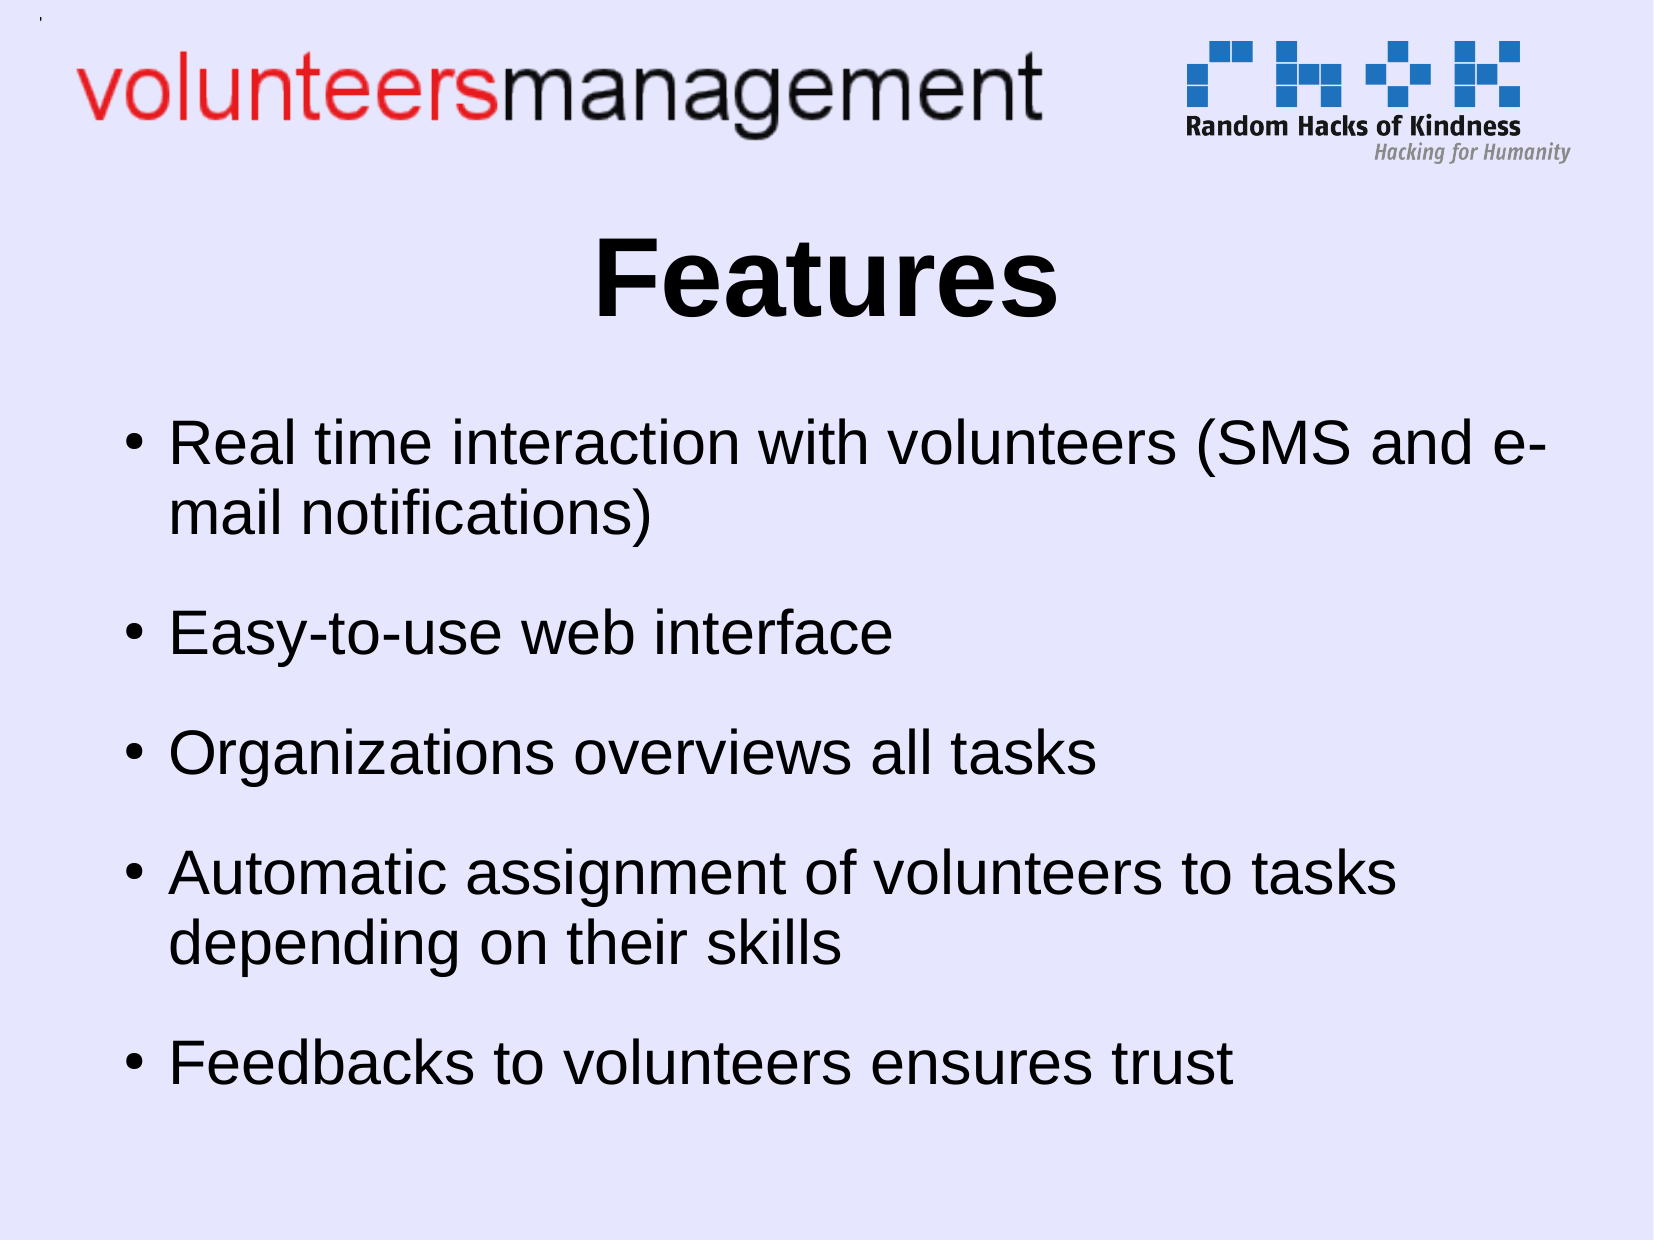

# Features
Real time interaction with volunteers (SMS and e-mail notifications)
Easy-to-use web interface
Organizations overviews all tasks
Automatic assignment of volunteers to tasks depending on their skills
Feedbacks to volunteers ensures trust